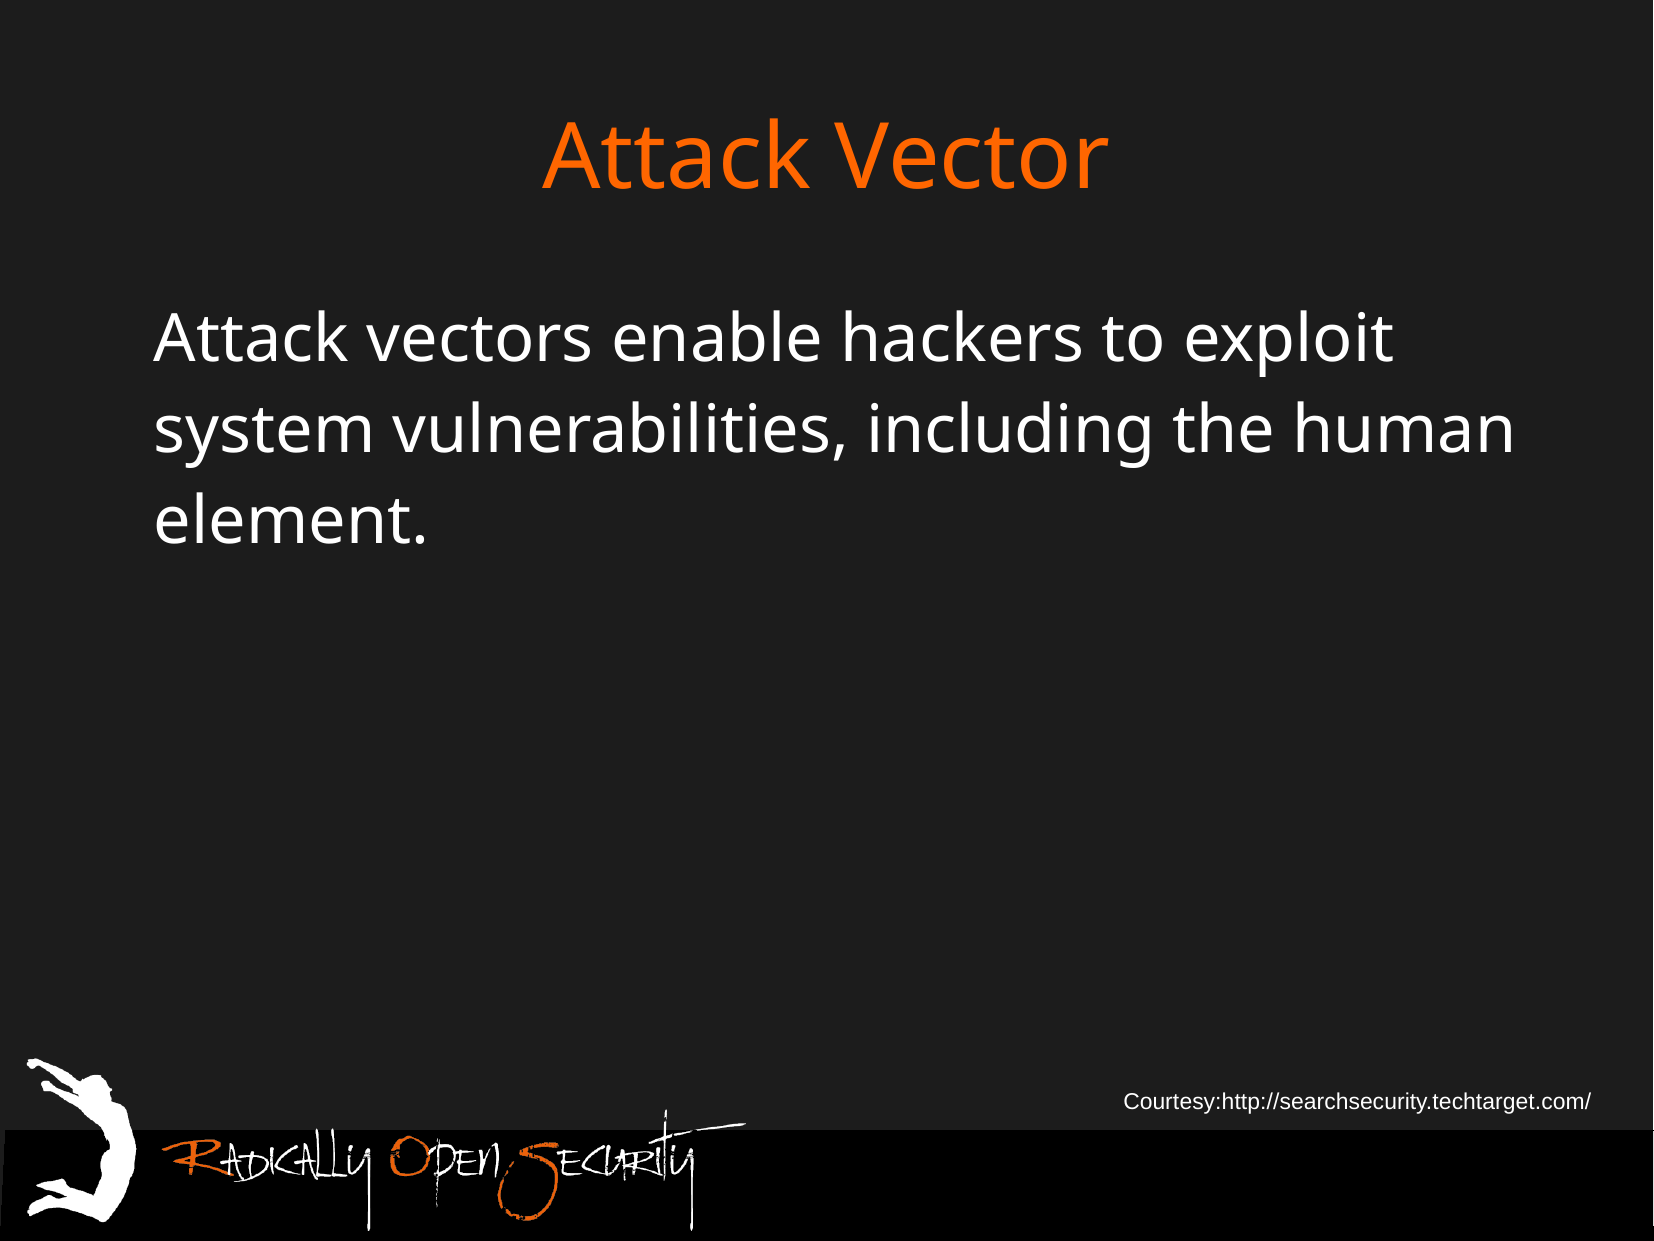

# Attack Vector
Attack vectors enable hackers to exploit system vulnerabilities, including the human element.
Courtesy:http://searchsecurity.techtarget.com/